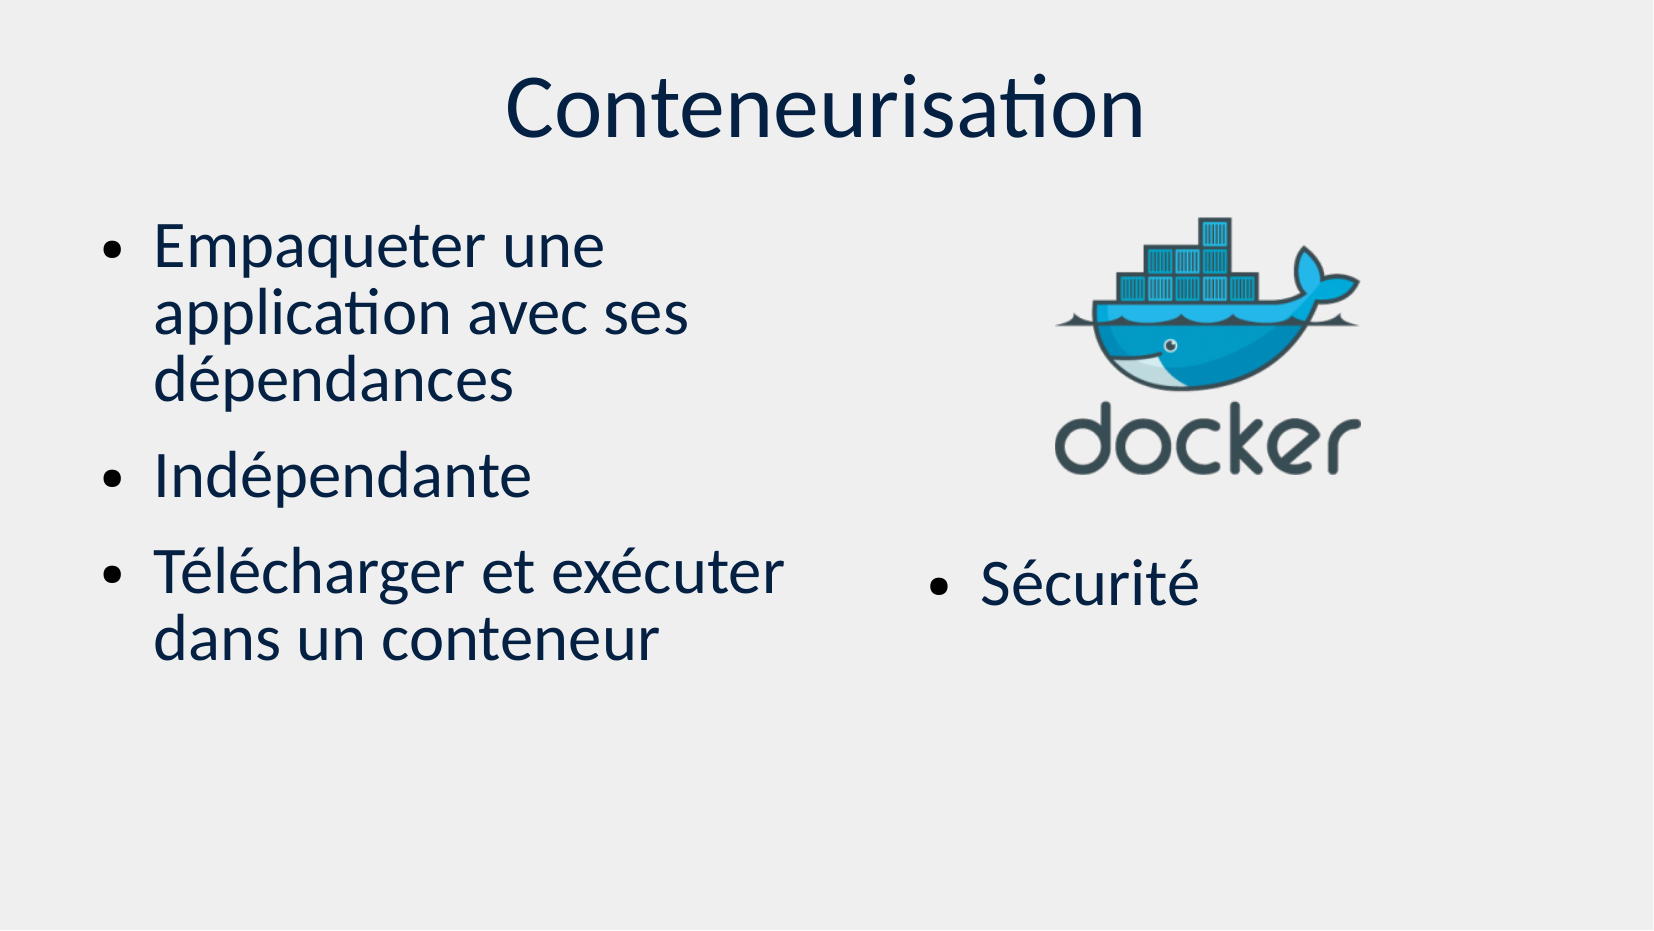

# Conteneurisation
Empaqueter une application avec ses dépendances
Indépendante
Télécharger et exécuter dans un conteneur
Sécurité